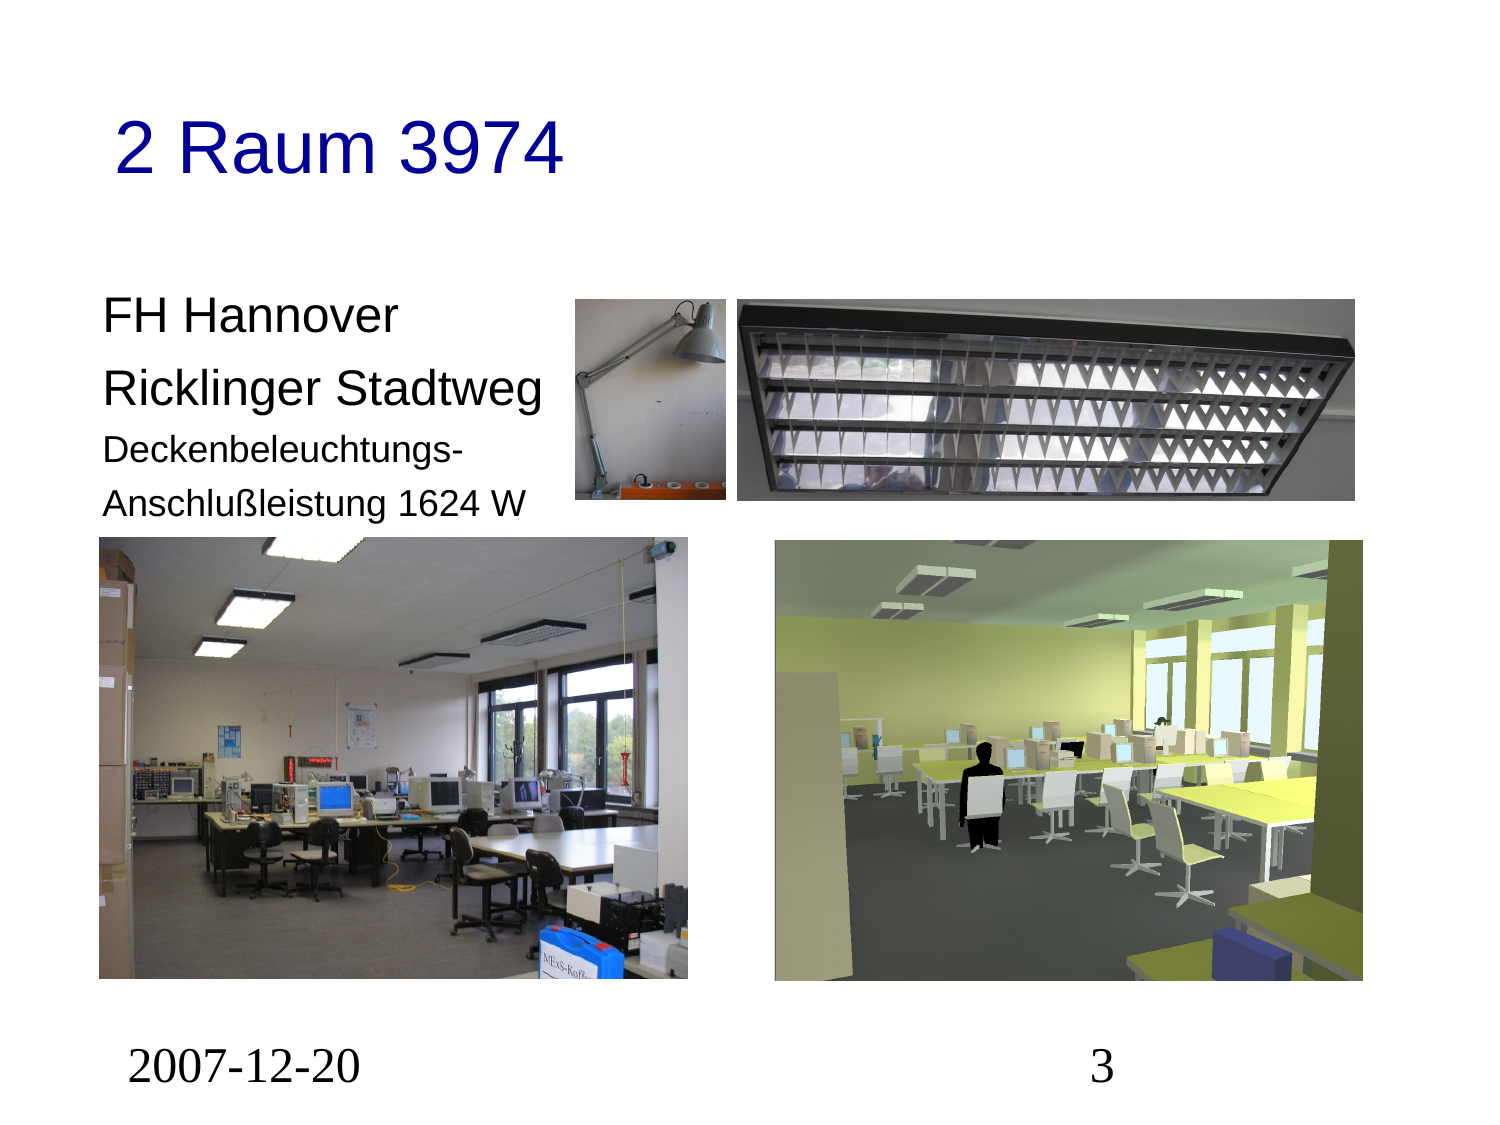

2 Raum 3974
# FH Hannover
Ricklinger Stadtweg
Deckenbeleuchtungs-
Anschlußleistung 1624 W
2007-12-20
3